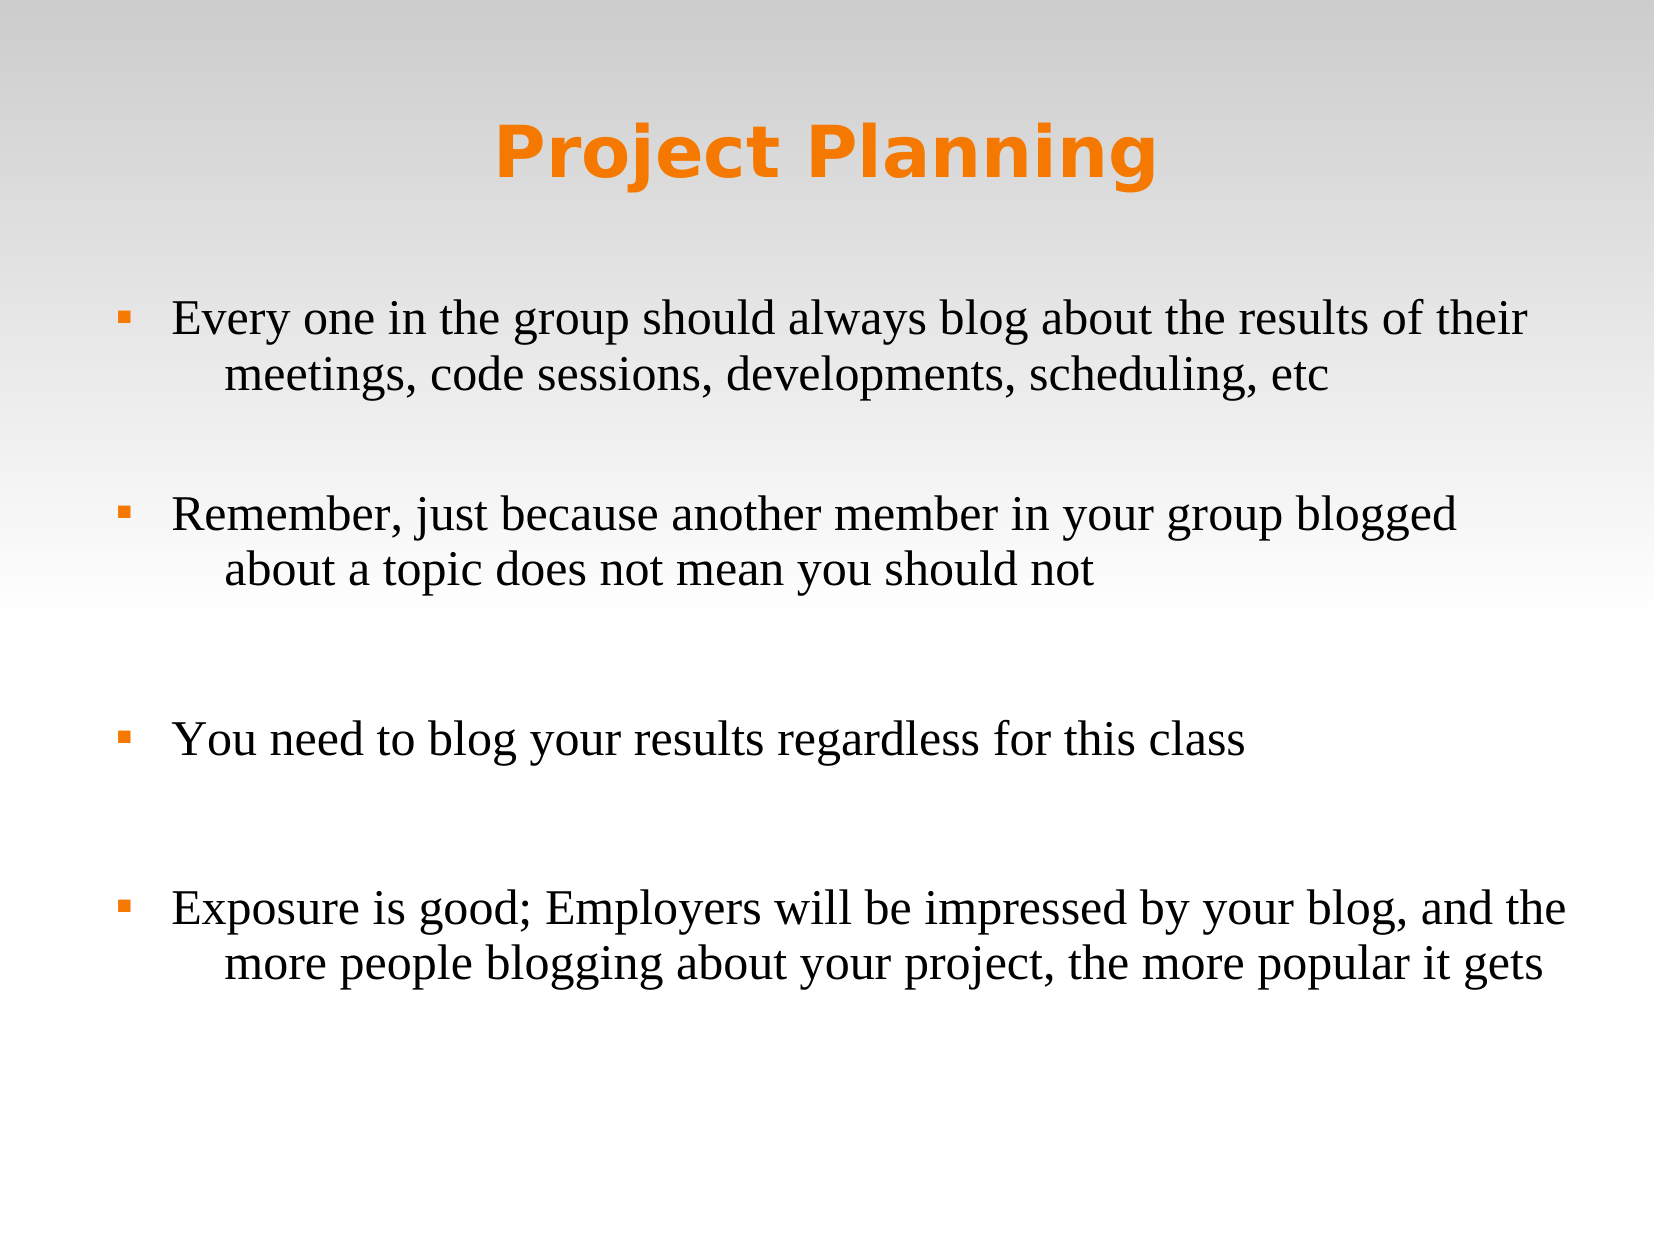

# Project Planning
Every one in the group should always blog about the results of their meetings, code sessions, developments, scheduling, etc
Remember, just because another member in your group blogged about a topic does not mean you should not
You need to blog your results regardless for this class
Exposure is good; Employers will be impressed by your blog, and the more people blogging about your project, the more popular it gets